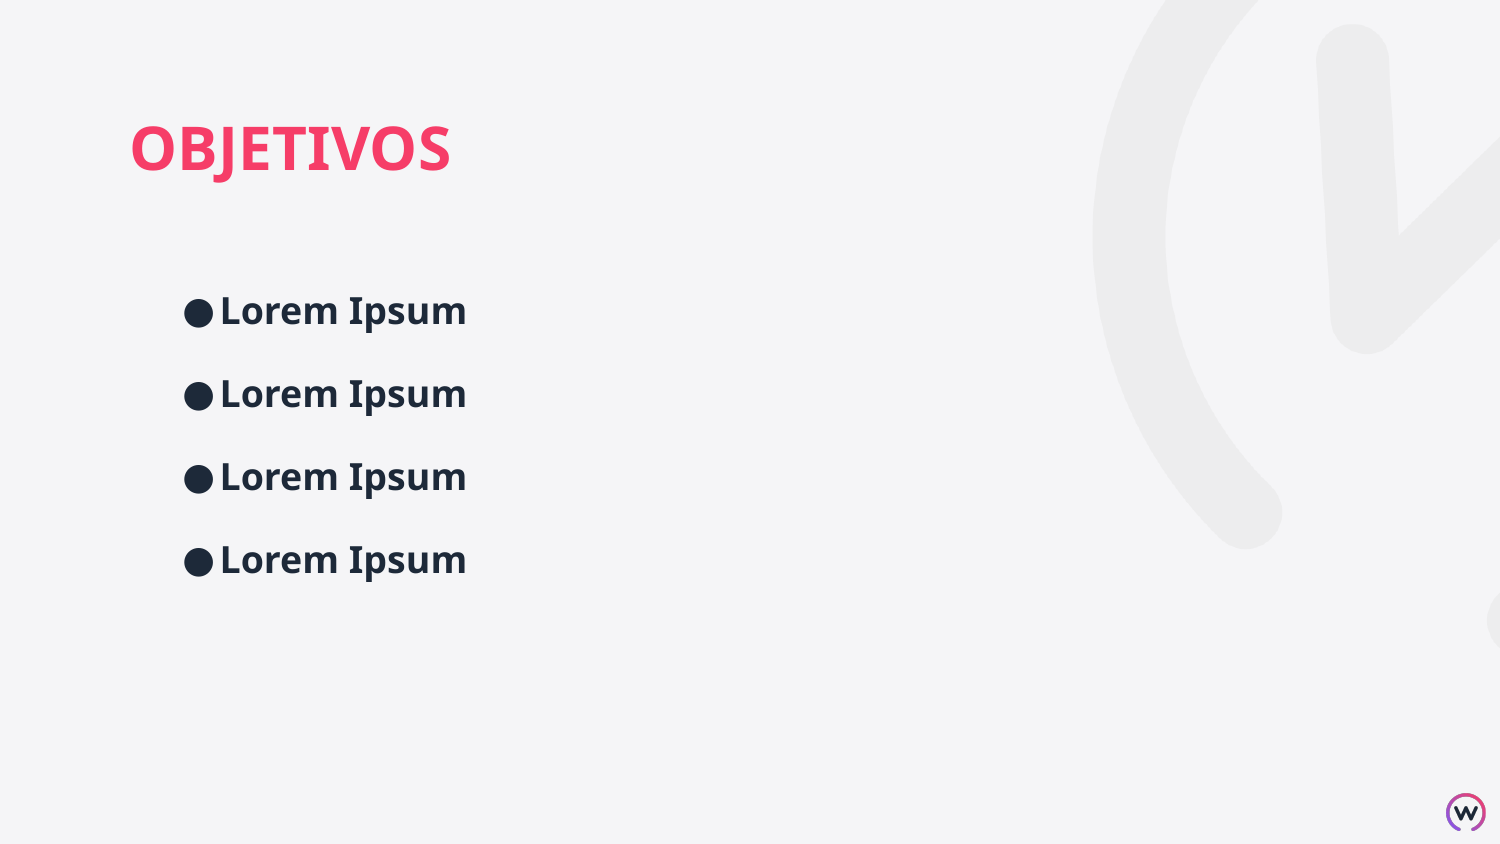

# OBJETIVOS
Lorem Ipsum
Lorem Ipsum
Lorem Ipsum
Lorem Ipsum